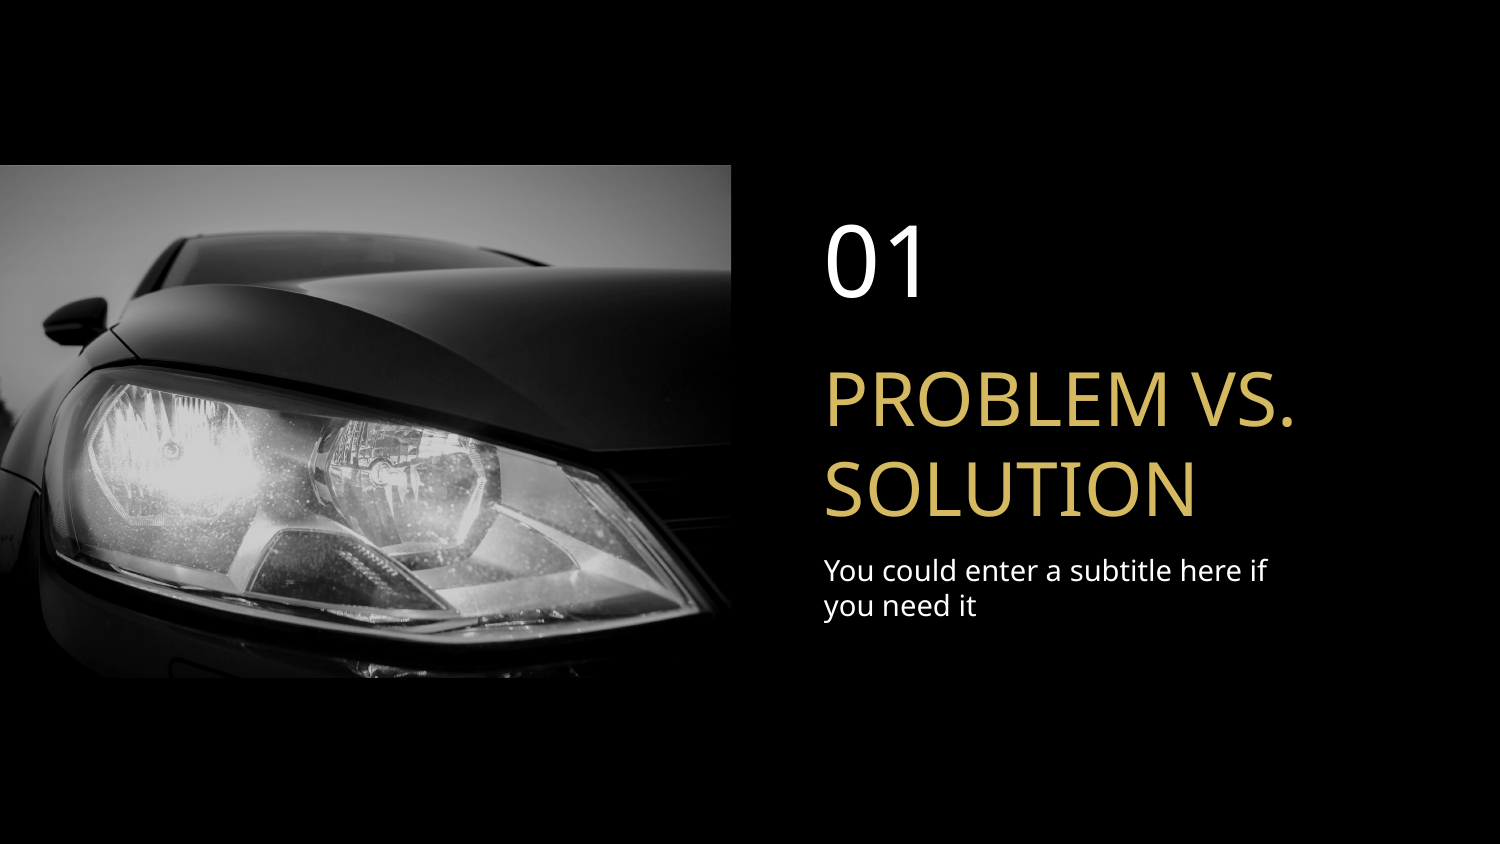

01
# PROBLEM VS. SOLUTION
You could enter a subtitle here if you need it